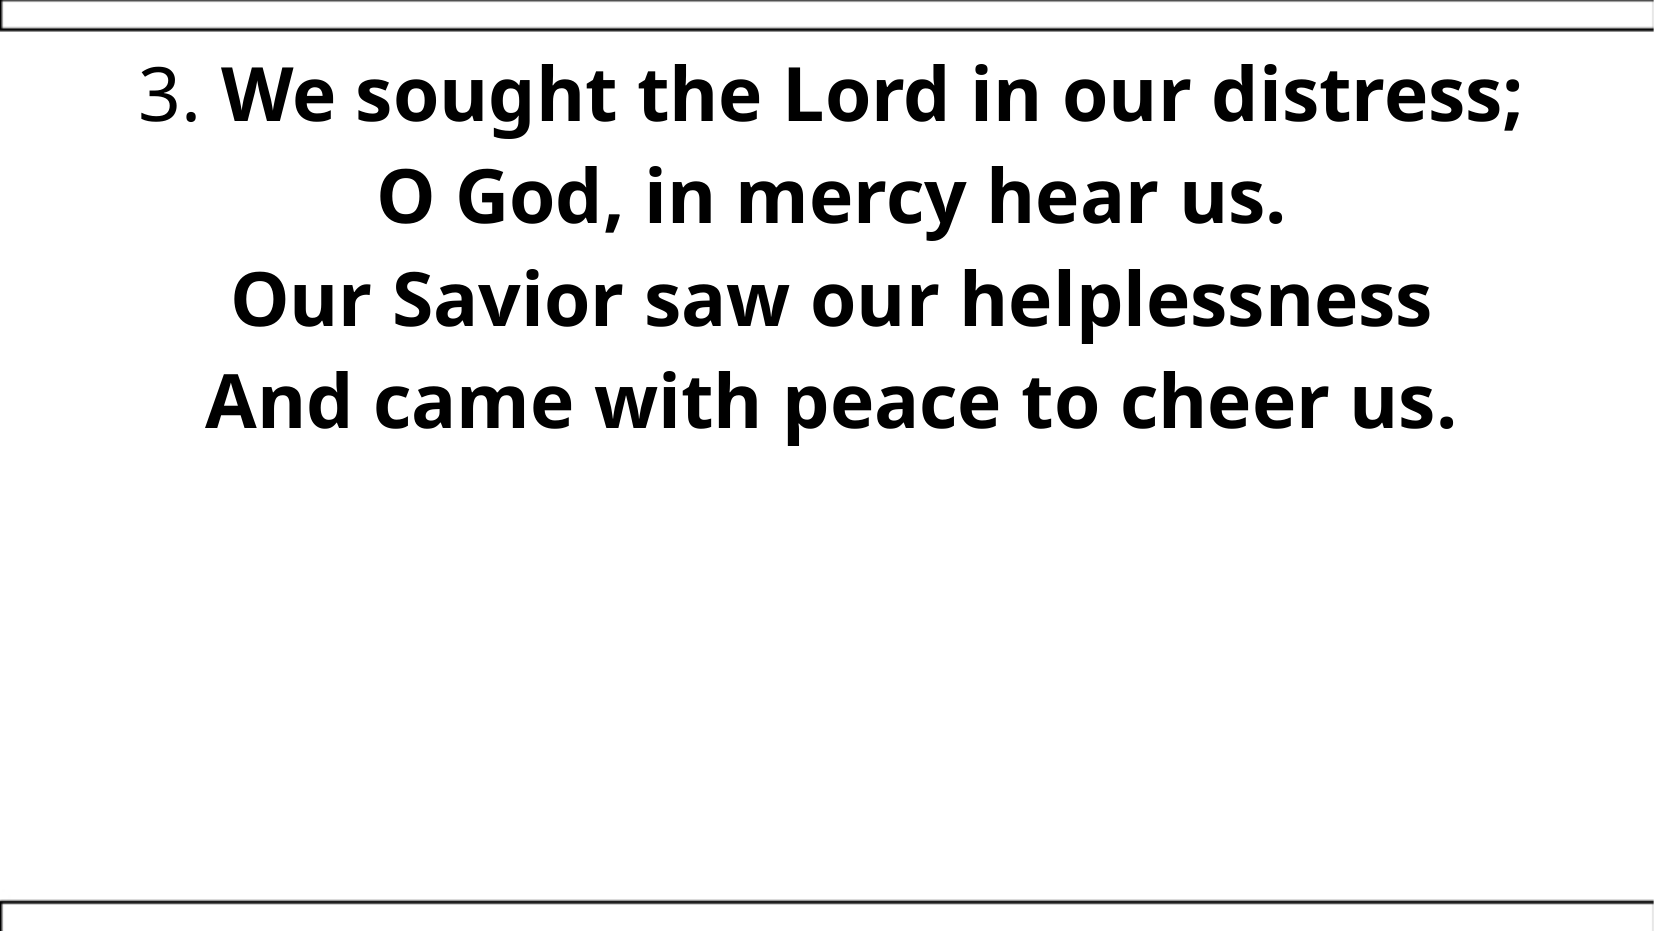

3. We sought the Lord in our distress;
O God, in mercy hear us.
Our Savior saw our helplessness
And came with peace to cheer us.